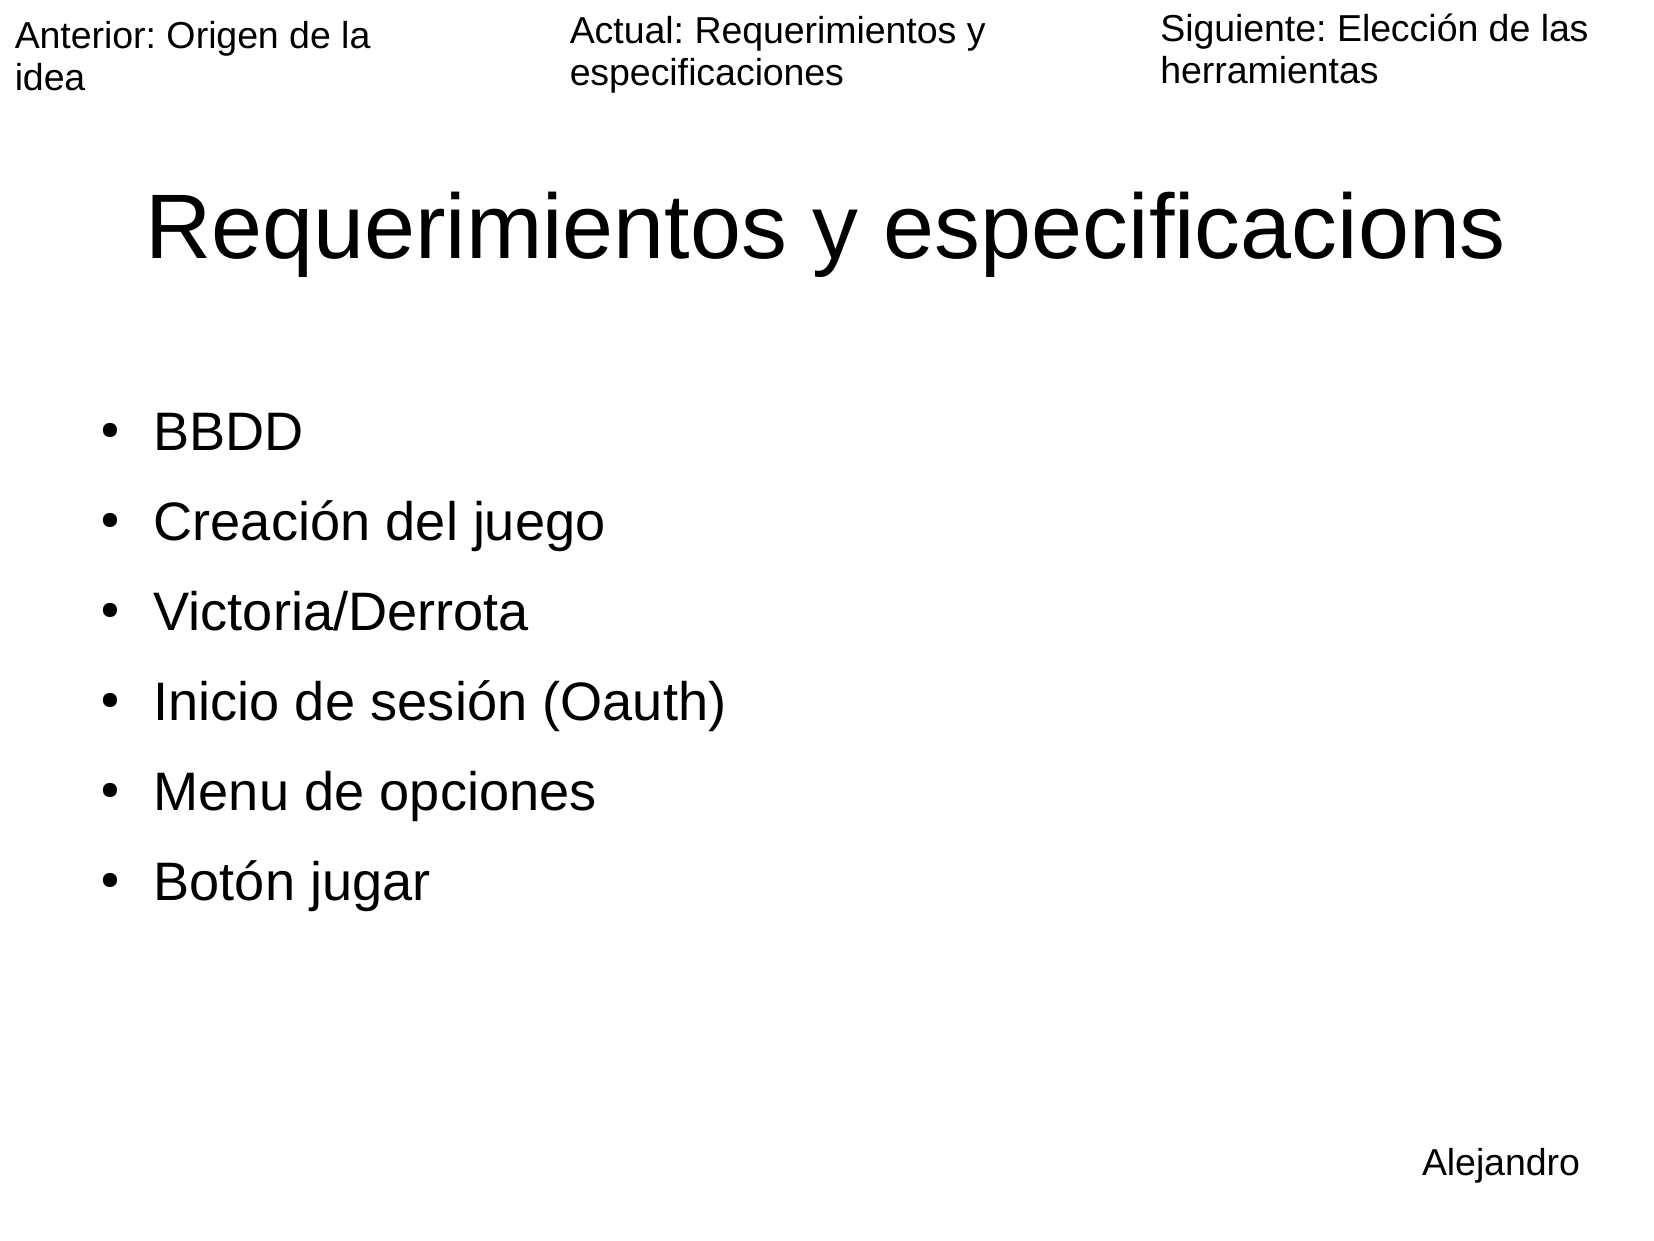

Siguiente: Elección de las herramientas
Actual: Requerimientos y especificaciones
Anterior: Origen de la idea
# Requerimientos y especificacions
BBDD
Creación del juego
Victoria/Derrota
Inicio de sesión (Oauth)
Menu de opciones
Botón jugar
Alejandro